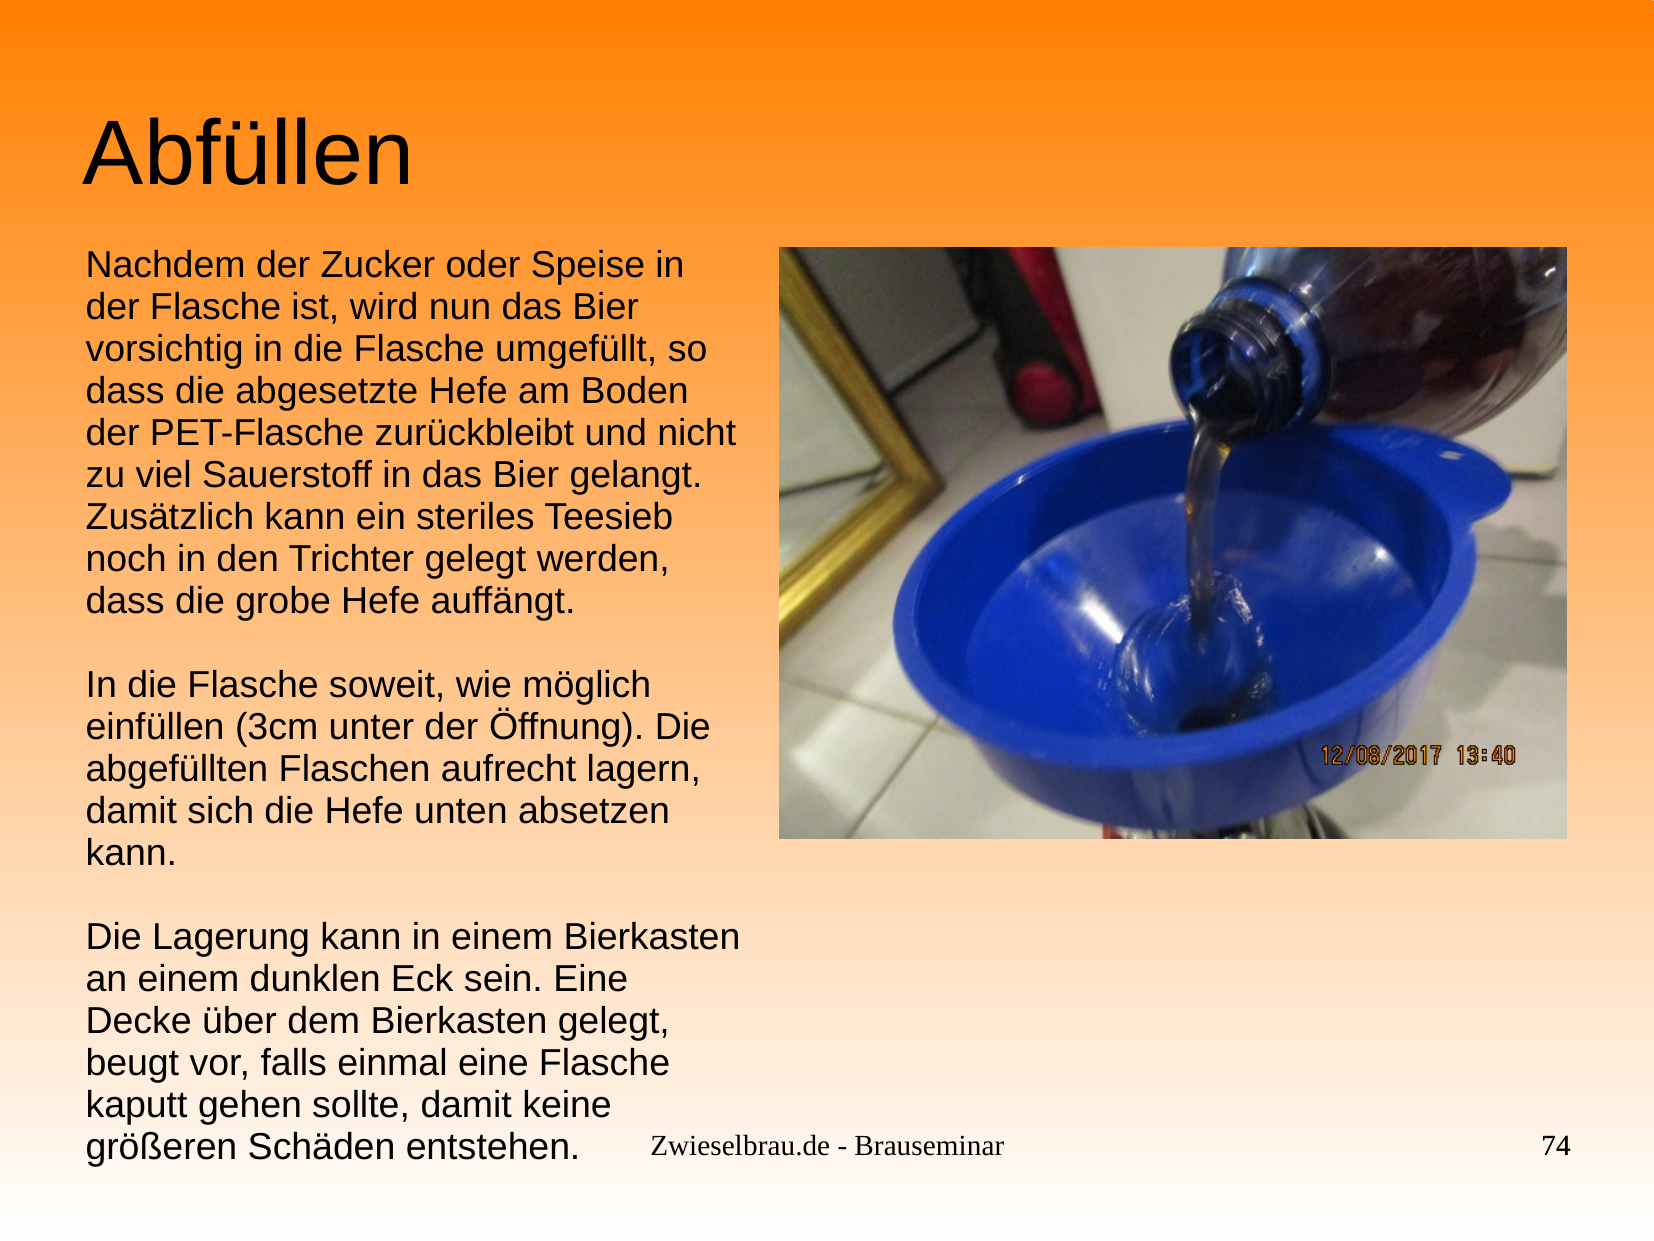

# Abfüllen
Nachdem der Zucker oder Speise in der Flasche ist, wird nun das Bier vorsichtig in die Flasche umgefüllt, so dass die abgesetzte Hefe am Boden der PET-Flasche zurückbleibt und nicht zu viel Sauerstoff in das Bier gelangt. Zusätzlich kann ein steriles Teesieb noch in den Trichter gelegt werden, dass die grobe Hefe auffängt.
In die Flasche soweit, wie möglich einfüllen (3cm unter der Öffnung). Die abgefüllten Flaschen aufrecht lagern, damit sich die Hefe unten absetzen kann.
Die Lagerung kann in einem Bierkasten an einem dunklen Eck sein. Eine Decke über dem Bierkasten gelegt, beugt vor, falls einmal eine Flasche kaputt gehen sollte, damit keine größeren Schäden entstehen.
Zwieselbrau.de - Brauseminar
74